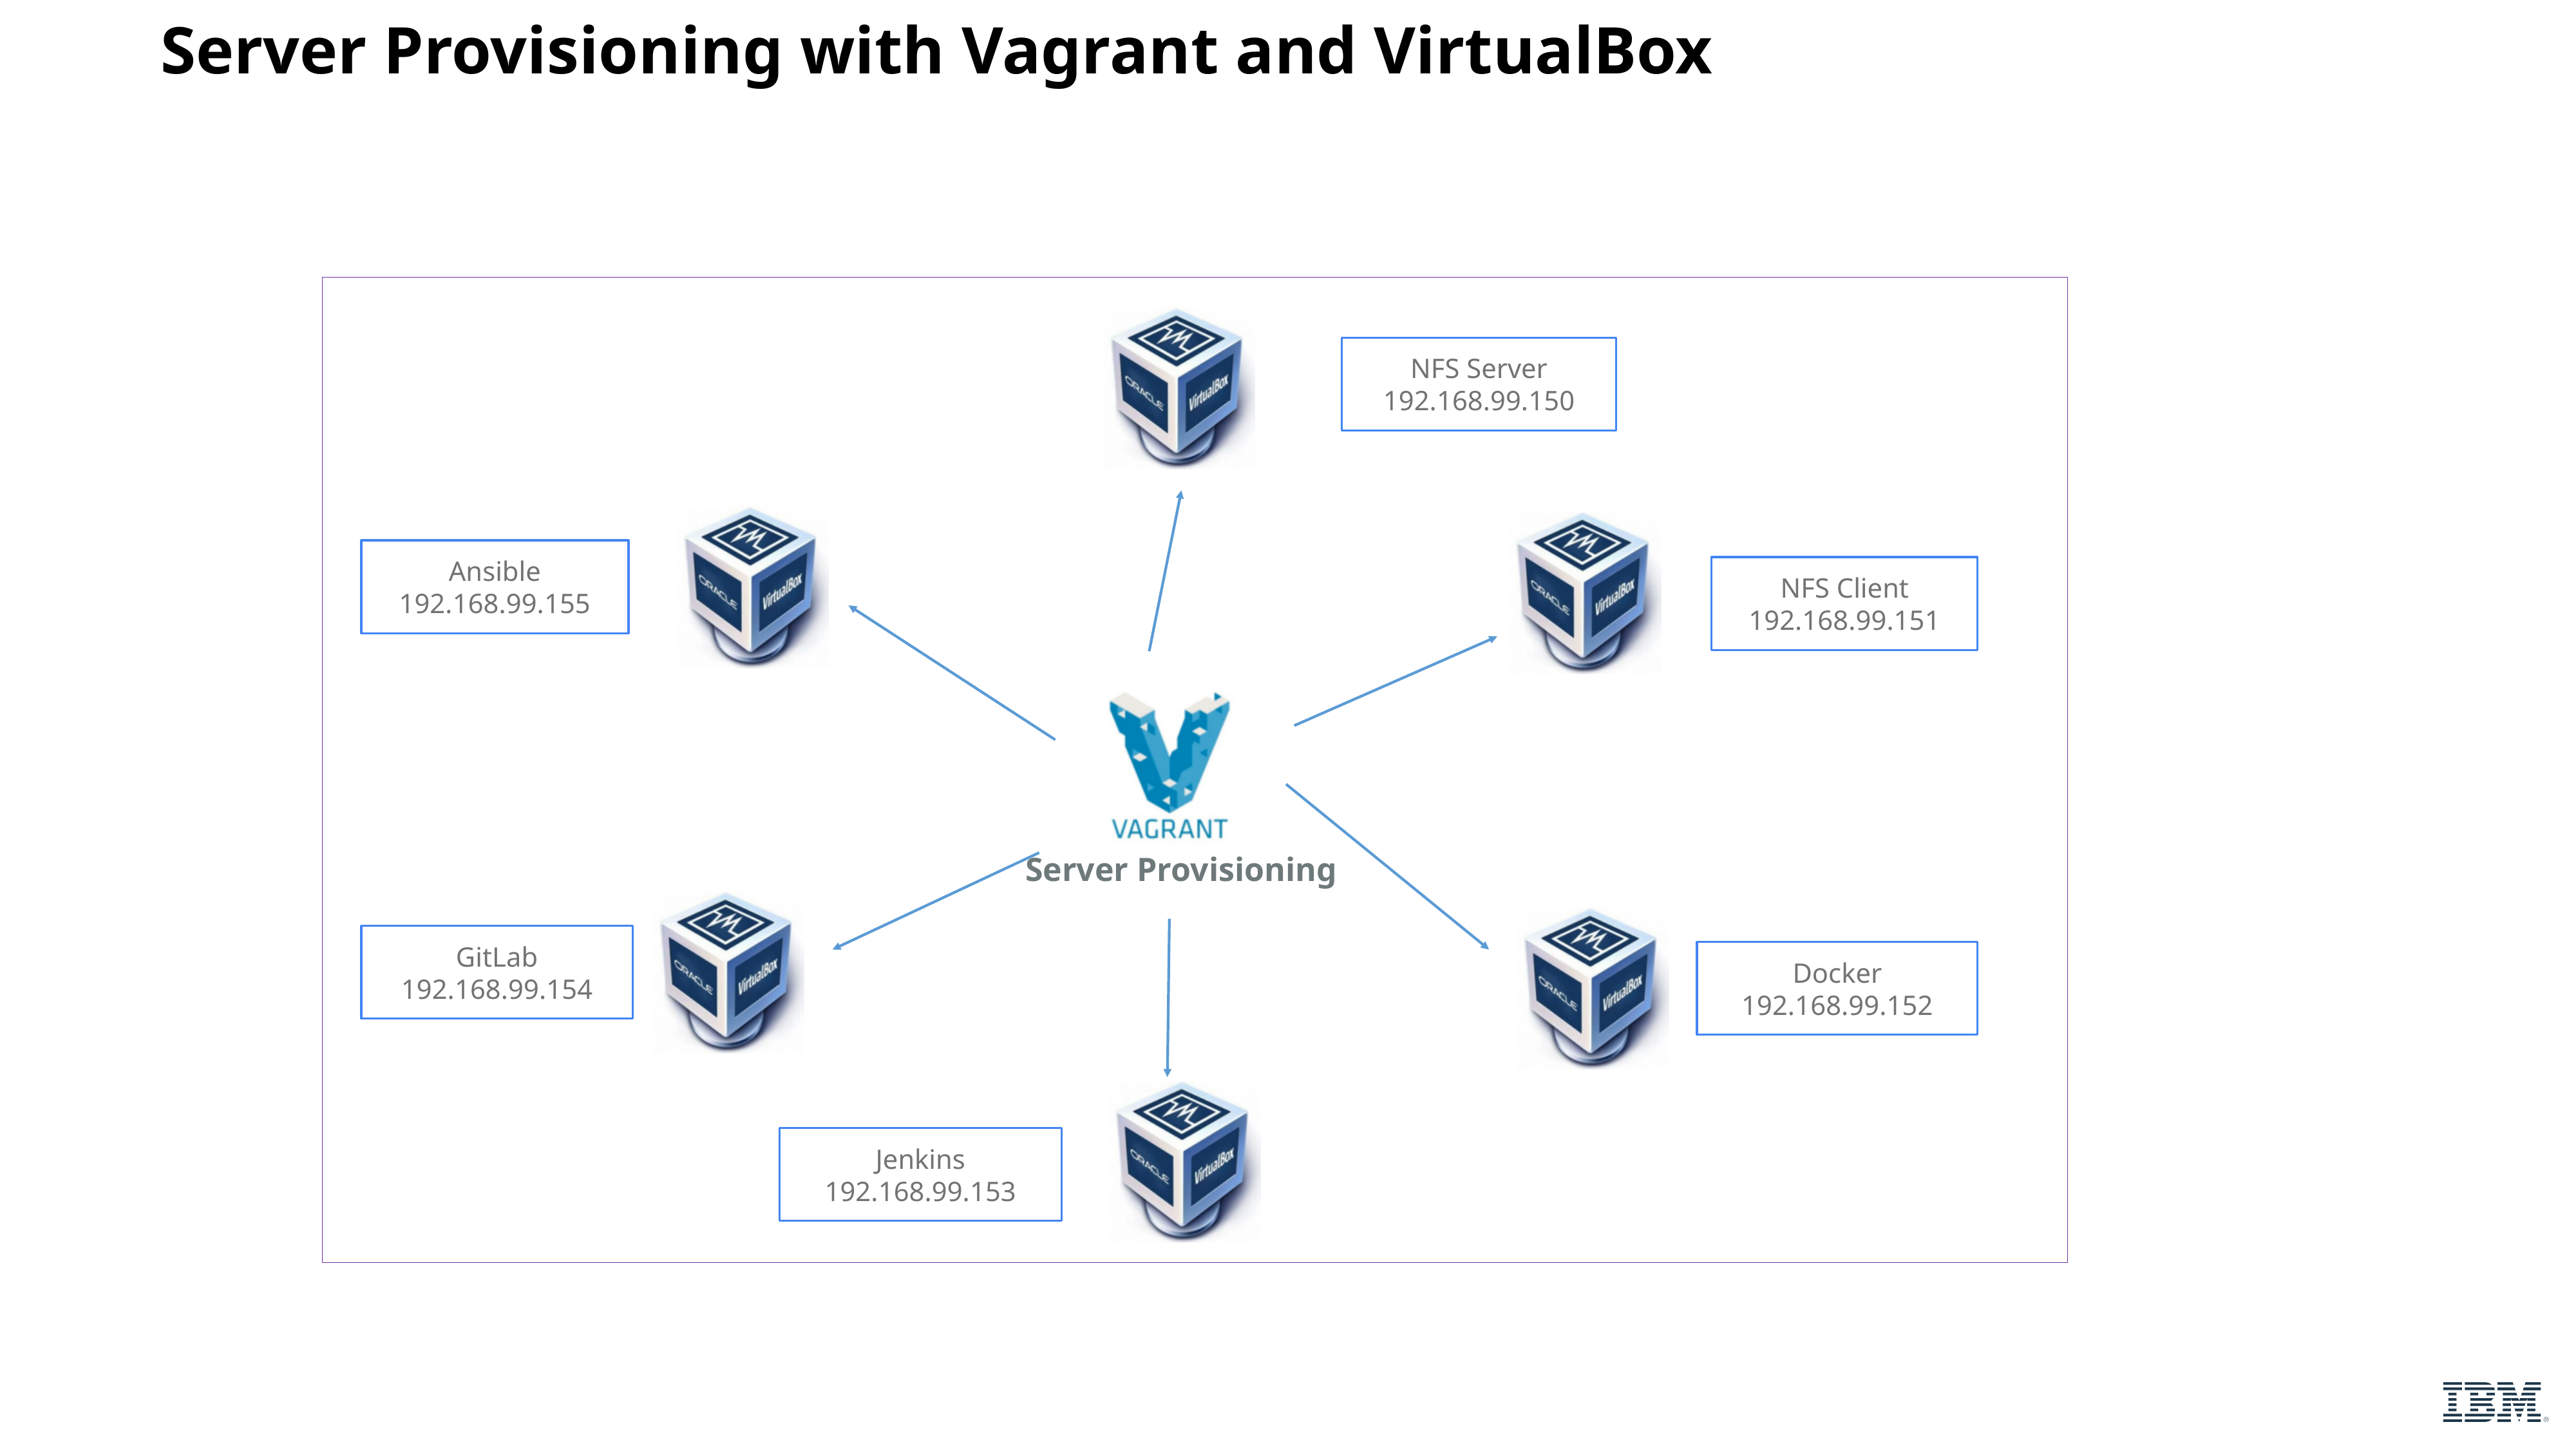

Server Provisioning with Vagrant and VirtualBox
NFS Server
192.168.99.150
Ansible
192.168.99.155
NFS Client
192.168.99.151
Server Provisioning
GitLab
192.168.99.154
Docker
192.168.99.152
Jenkins
192.168.99.153